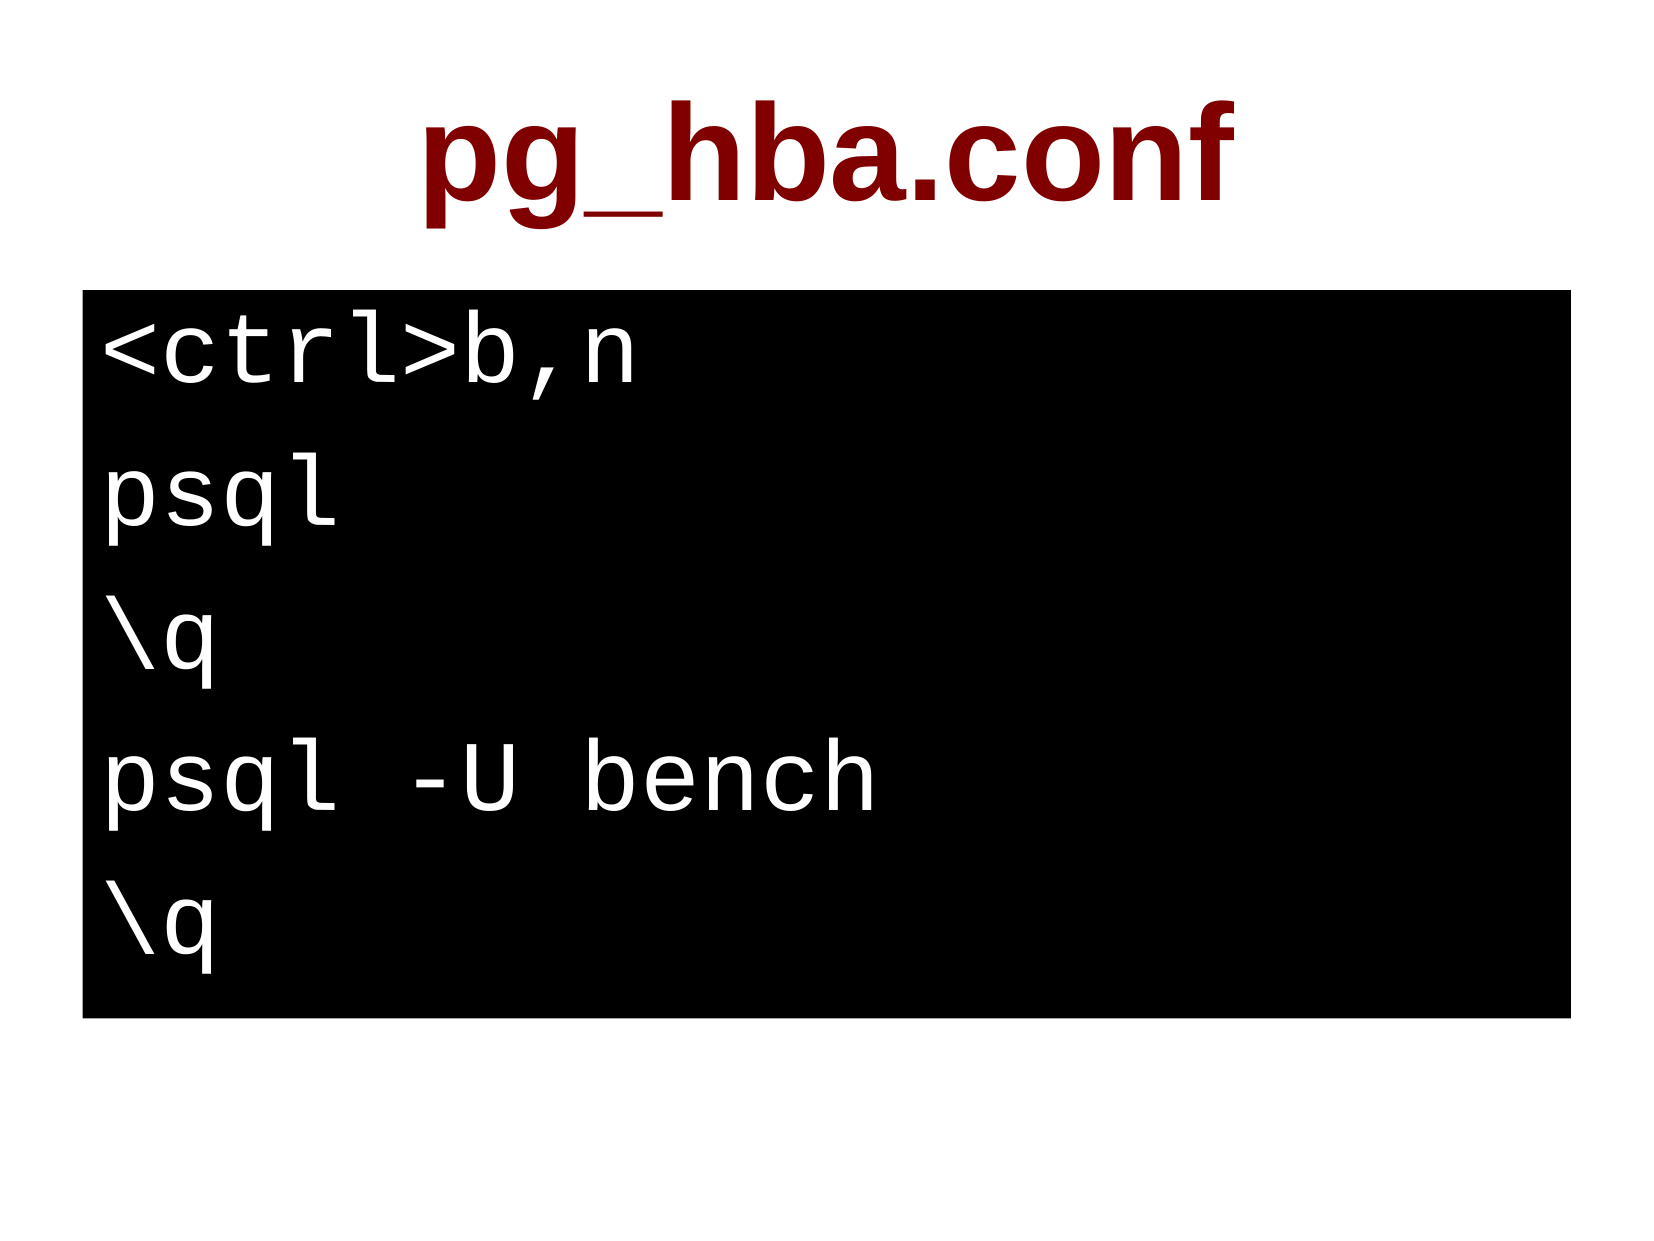

# pg_hba.conf
<ctrl>b,n
psql
\q
psql -U bench
\q